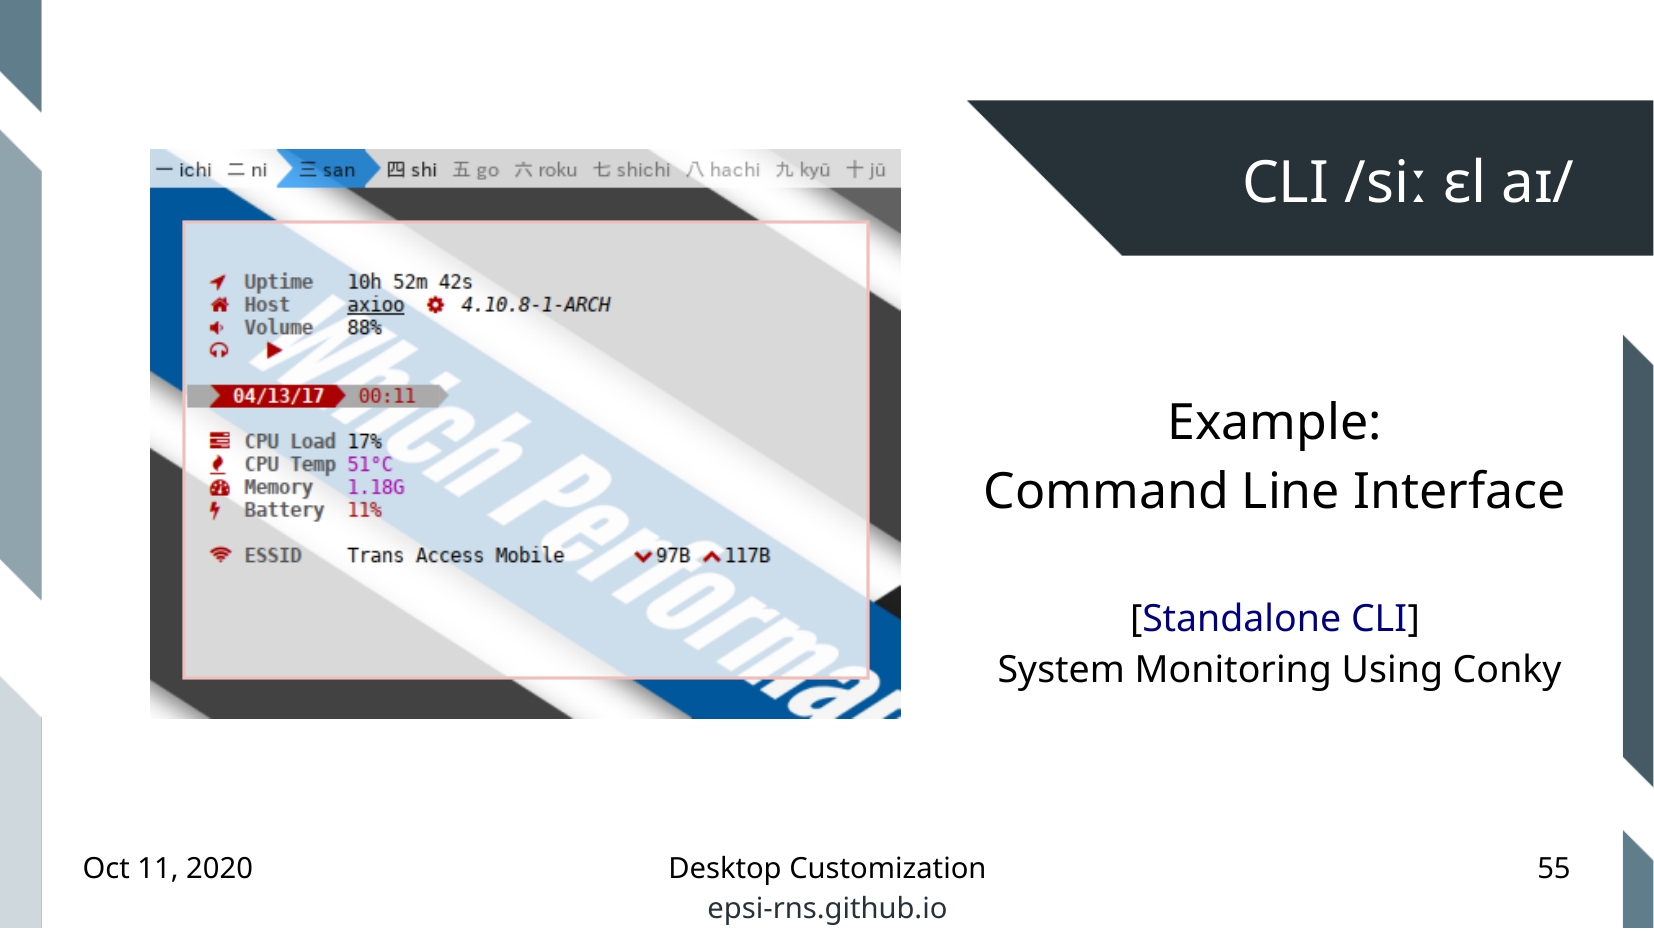

# CLI /siː ɛl aɪ/
Example:
Command Line Interface
[Standalone CLI]
 System Monitoring Using Conky
Oct 11, 2020
Desktop Customization
55